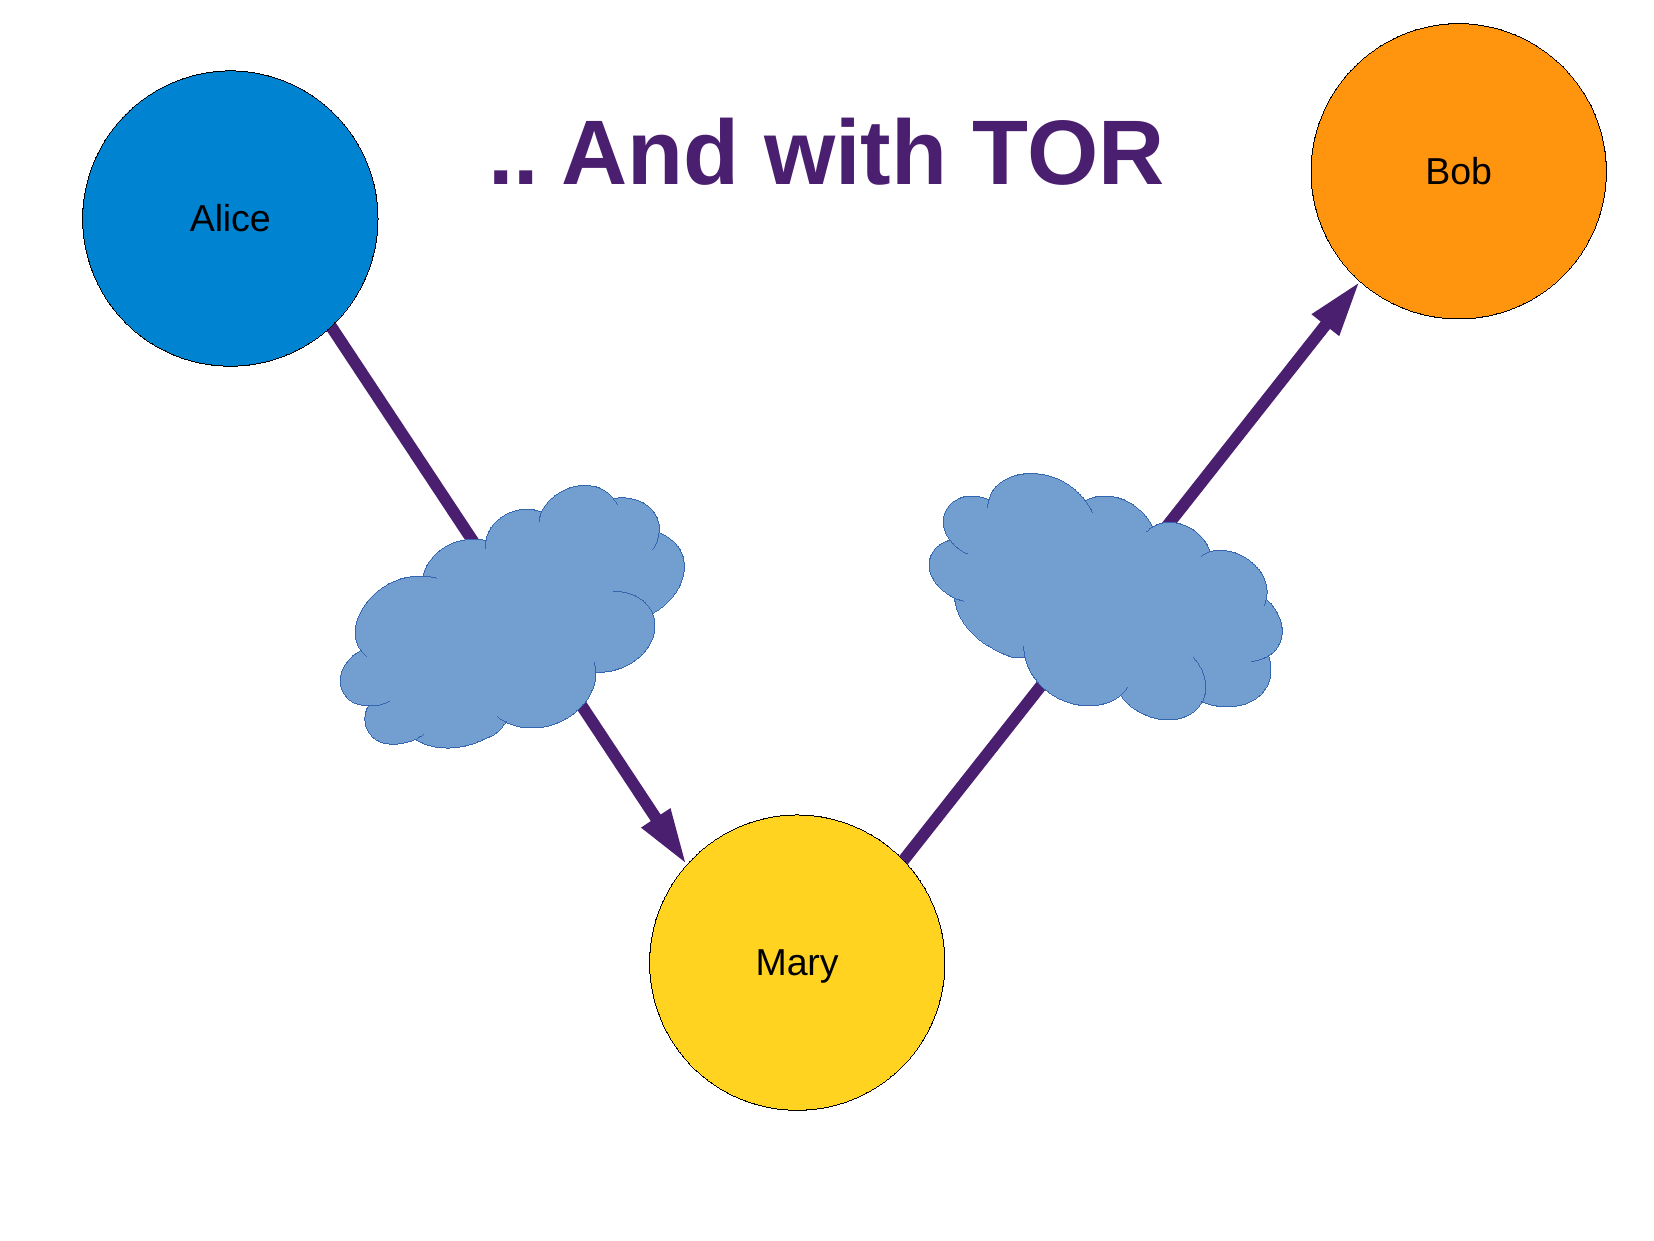

Bob
# .. And with TOR
Alice
Mary